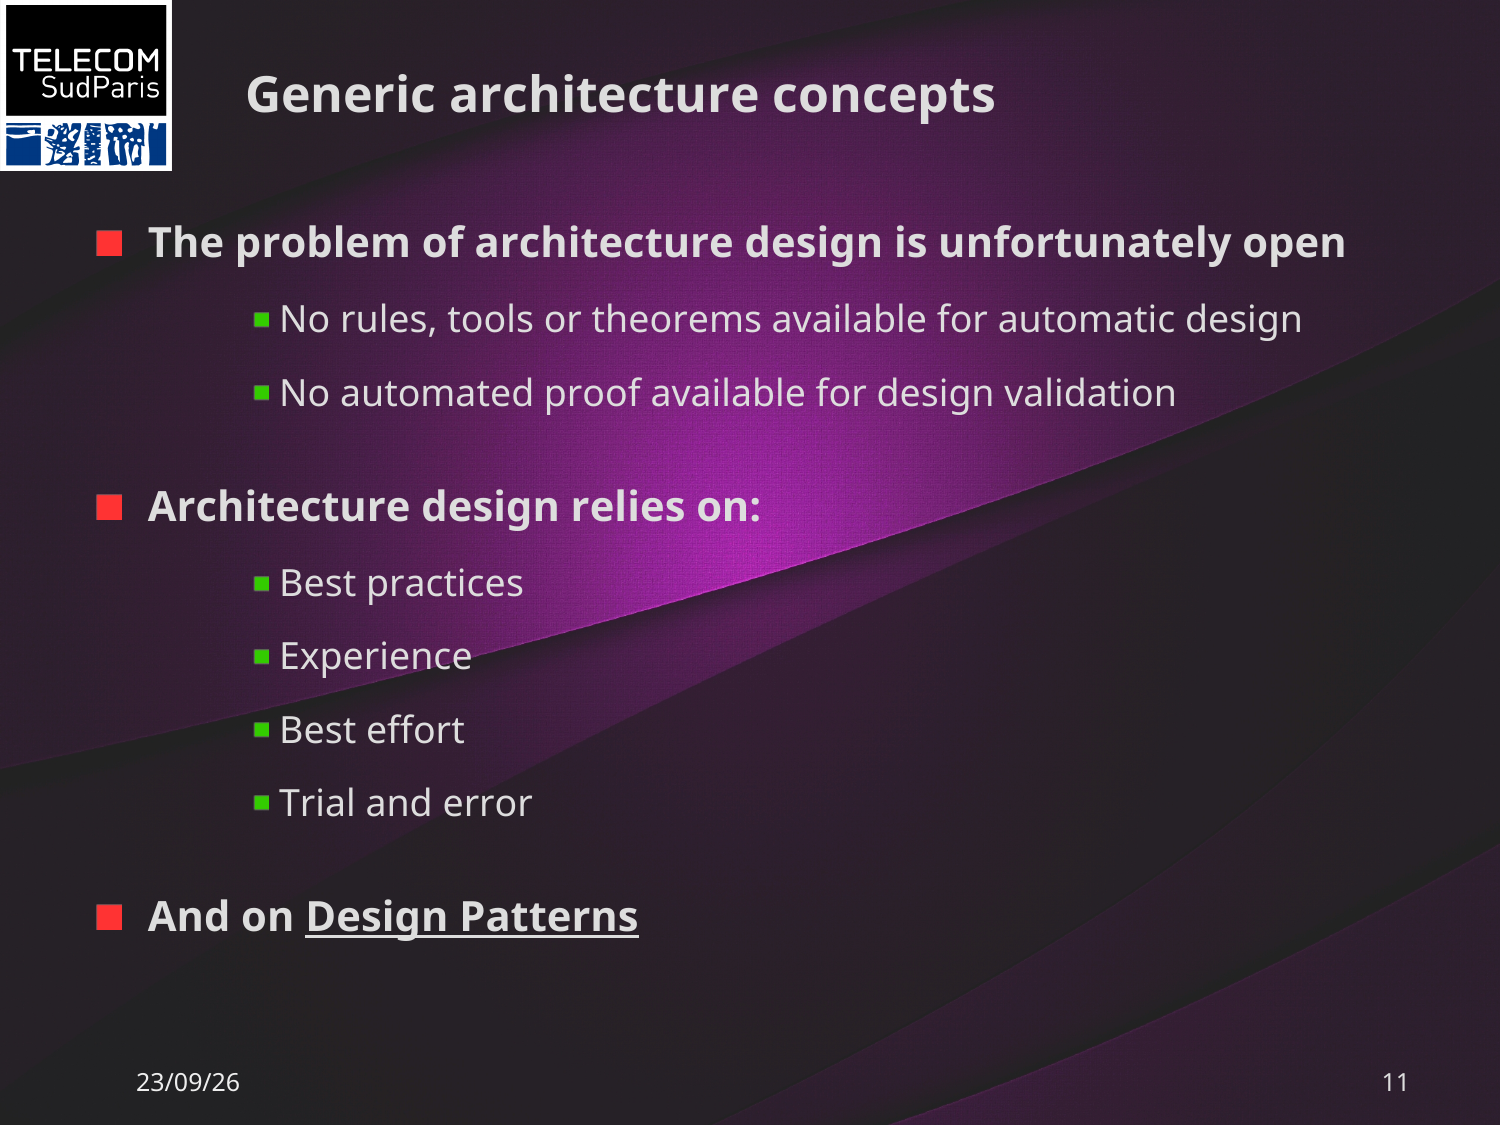

# Generic architecture concepts
The problem of architecture design is unfortunately open
No rules, tools or theorems available for automatic design
No automated proof available for design validation
Architecture design relies on:
Best practices
Experience
Best effort
Trial and error
And on Design Patterns
11